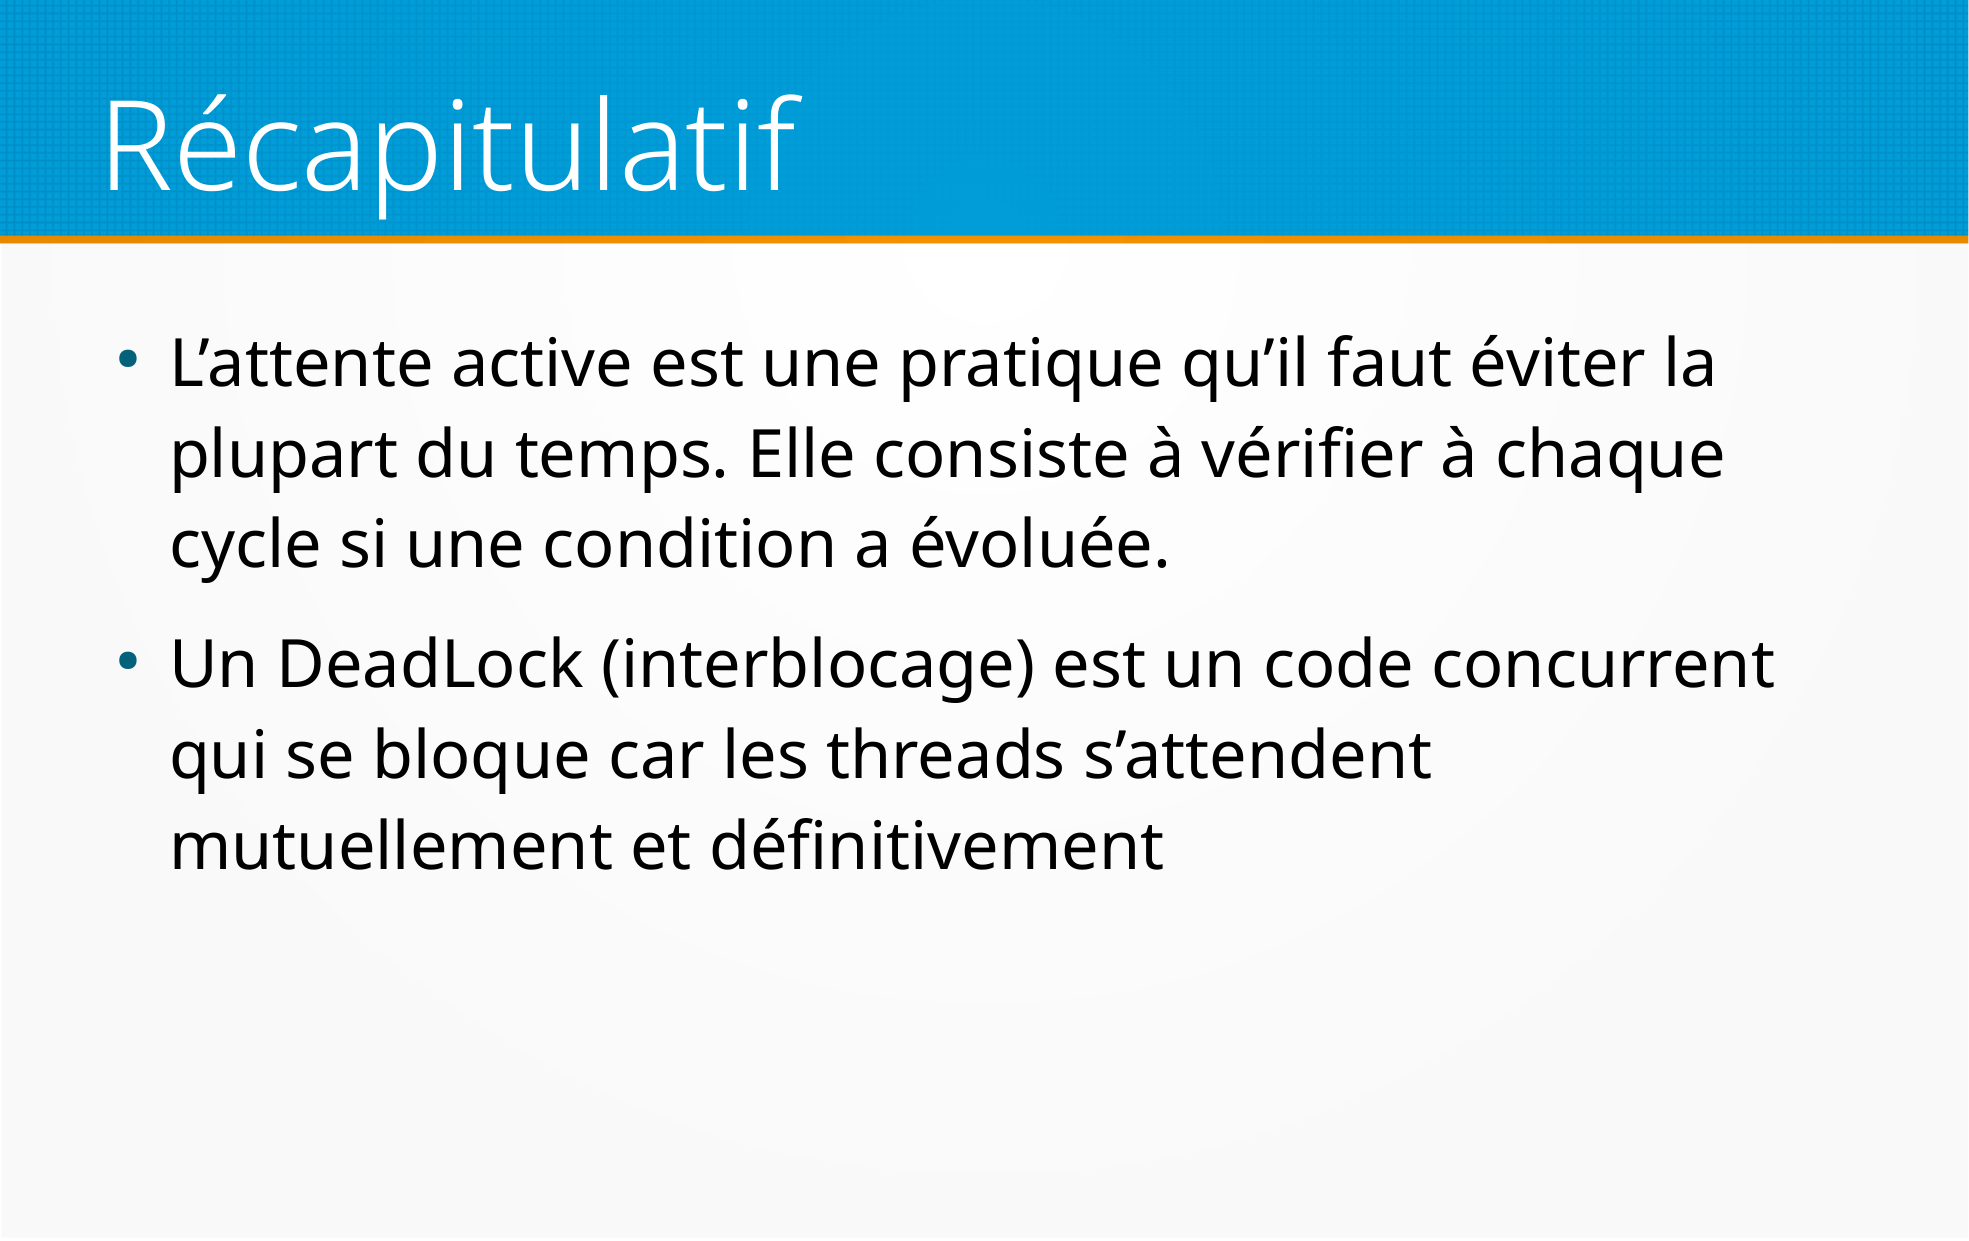

# Récapitulatif
L’attente active est une pratique qu’il faut éviter la plupart du temps. Elle consiste à vérifier à chaque cycle si une condition a évoluée.
Un DeadLock (interblocage) est un code concurrent qui se bloque car les threads s’attendent mutuellement et définitivement